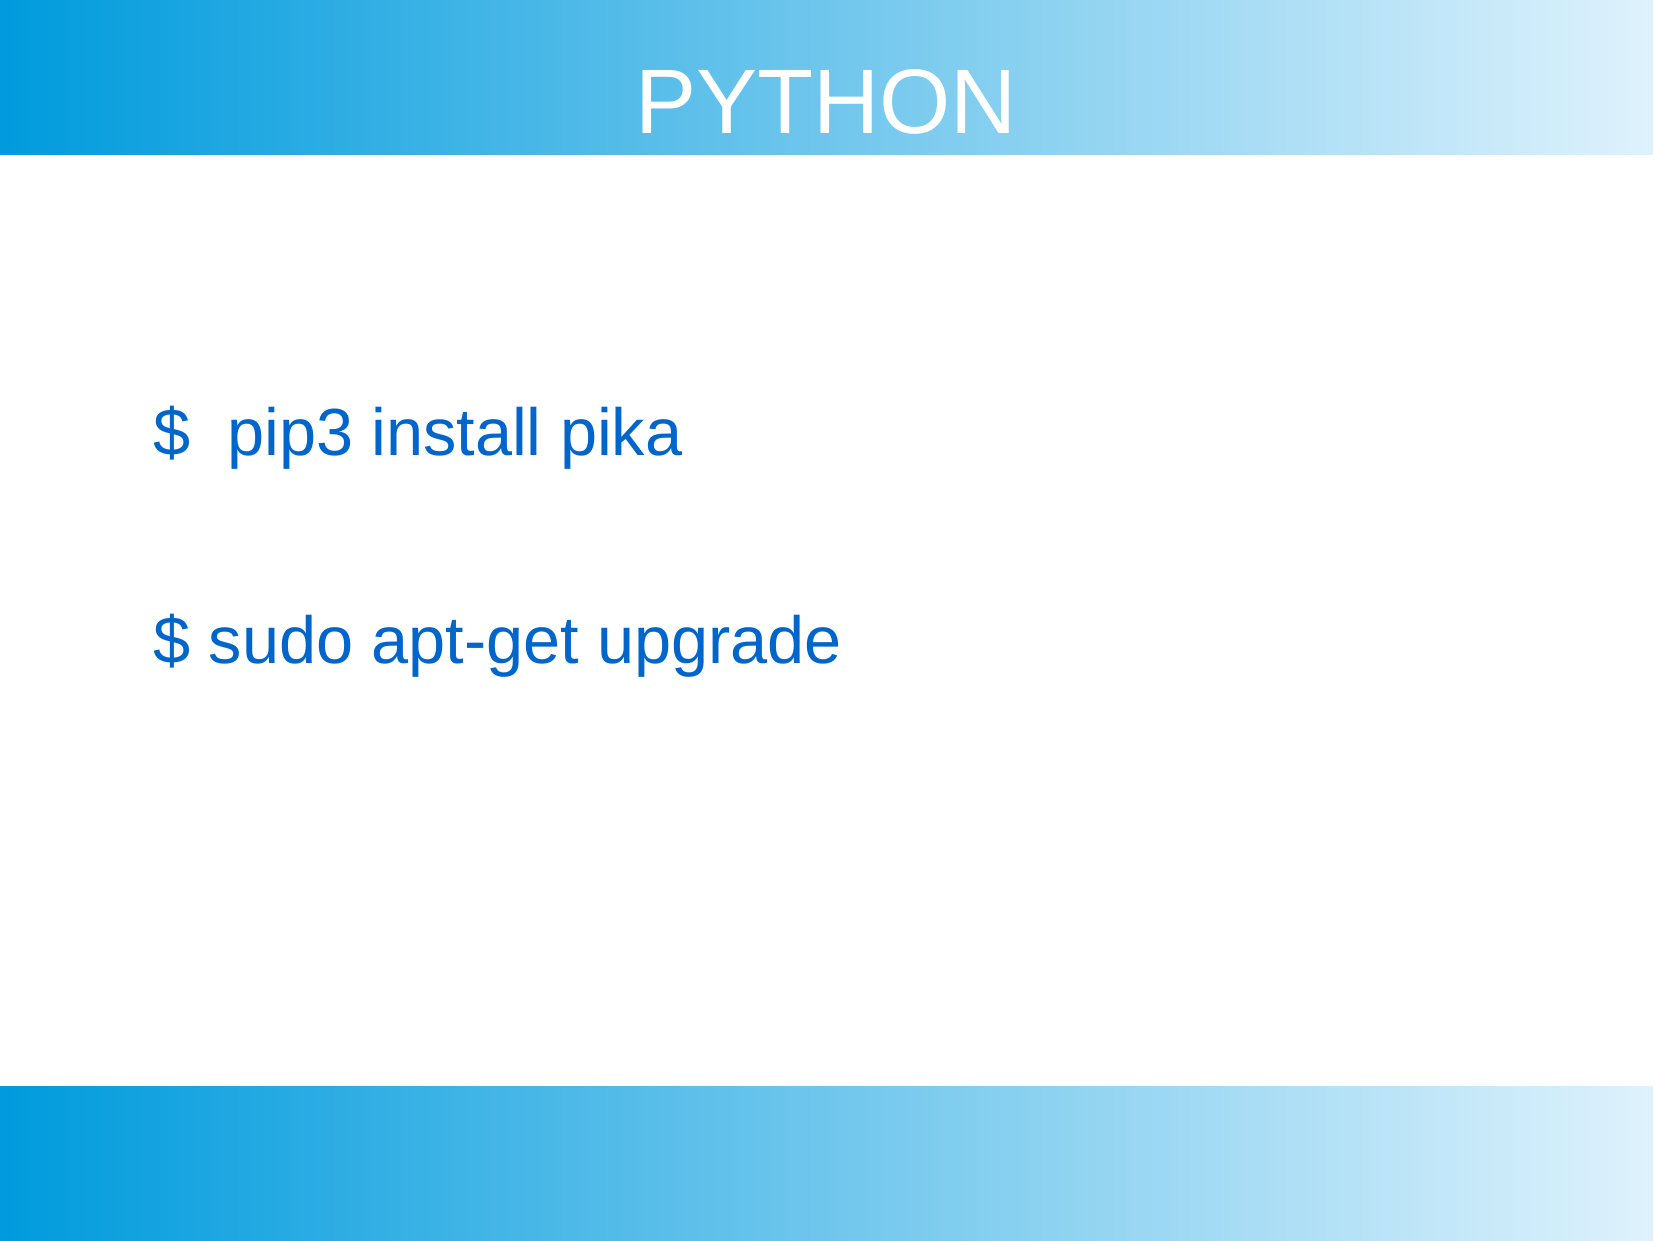

# PYTHON
$ pip3 install pika
$ sudo apt-get upgrade